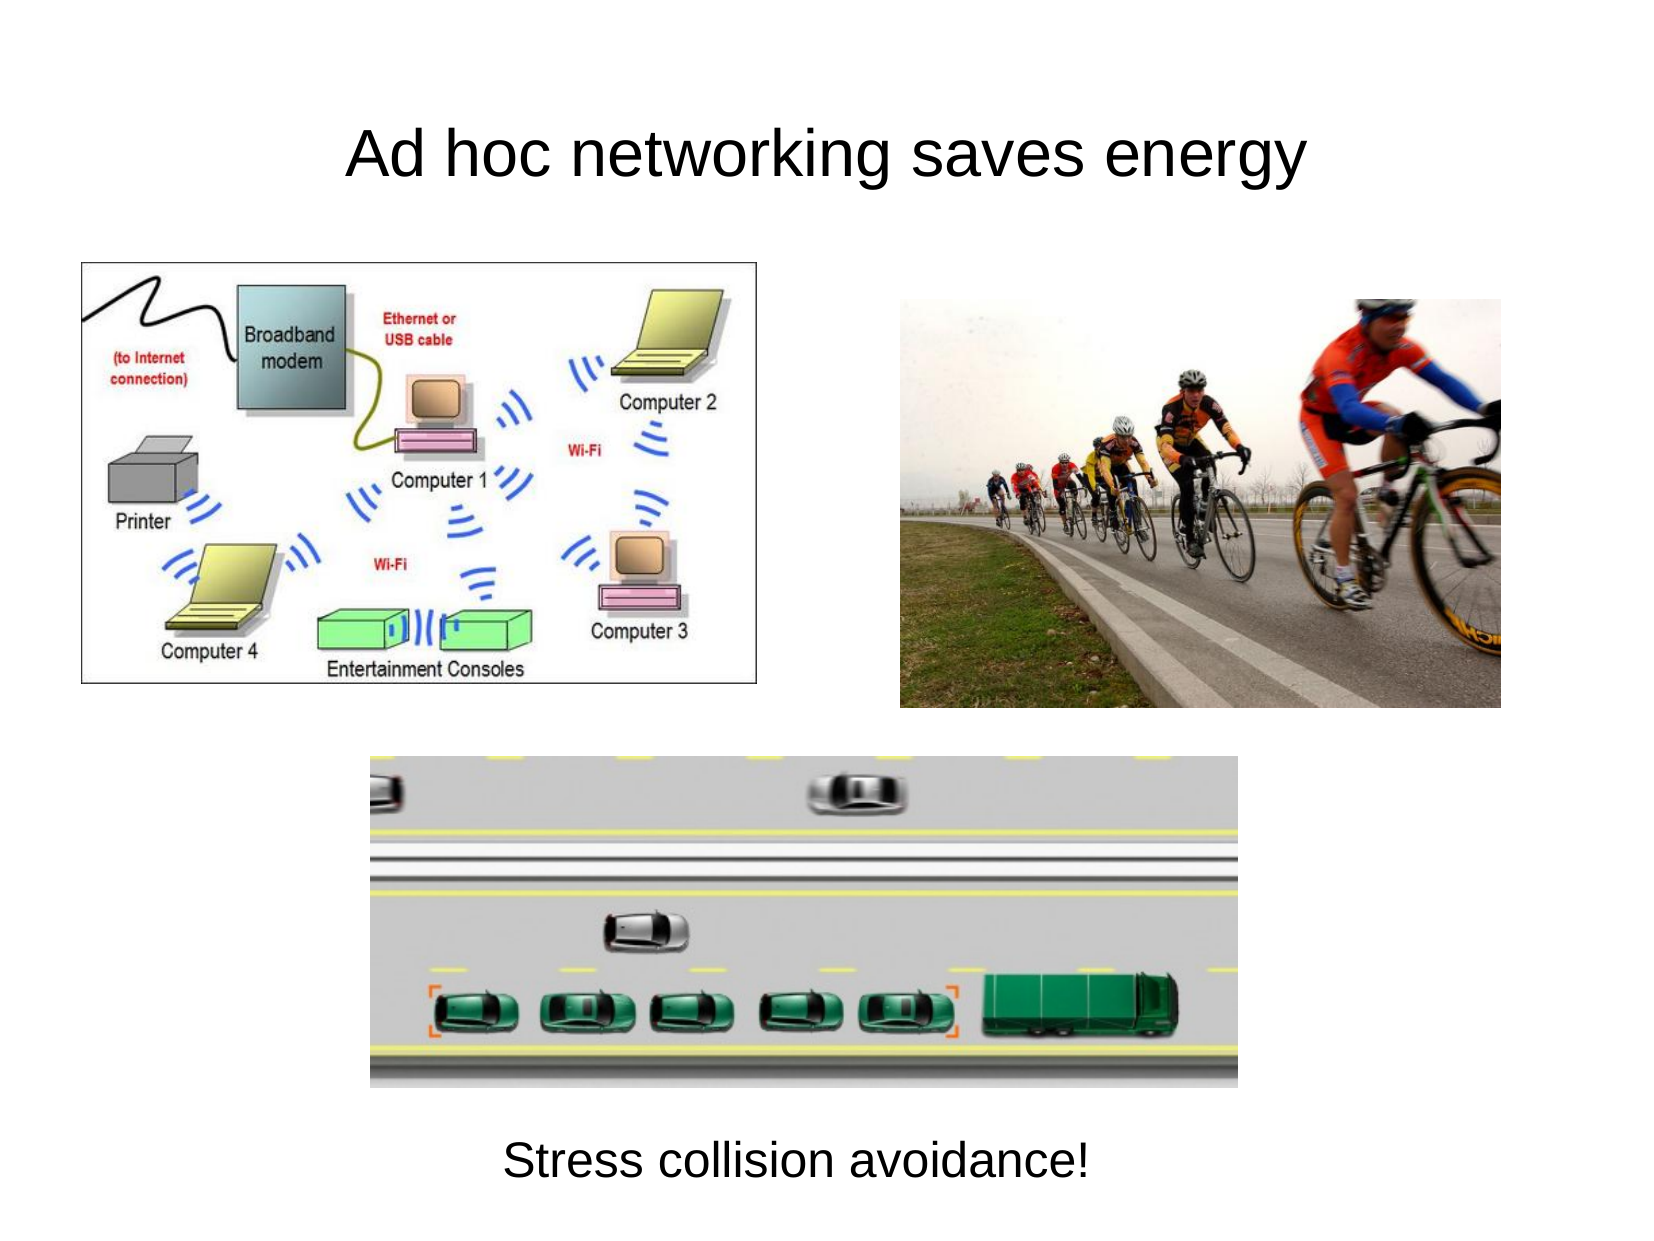

# Ad hoc networking saves energy
Stress collision avoidance!